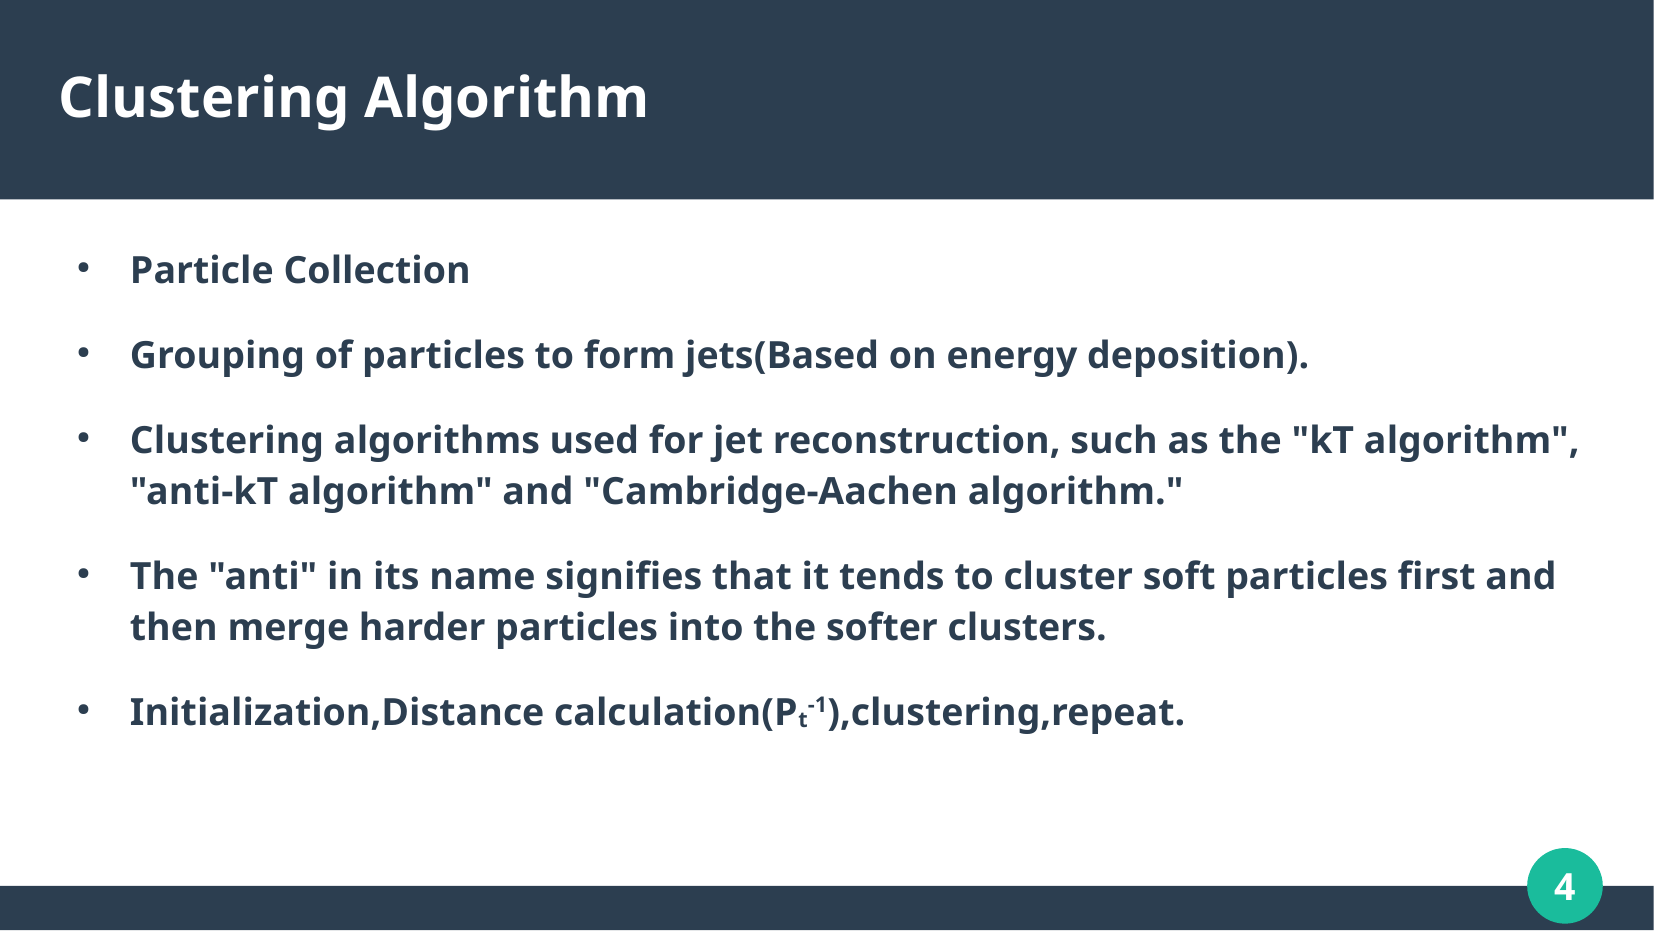

# Clustering Algorithm
Particle Collection
Grouping of particles to form jets(Based on energy deposition).
Clustering algorithms used for jet reconstruction, such as the "kT algorithm", "anti-kT algorithm" and "Cambridge-Aachen algorithm."
The "anti" in its name signifies that it tends to cluster soft particles first and then merge harder particles into the softer clusters.
Initialization,Distance calculation(Pt-1),clustering,repeat.